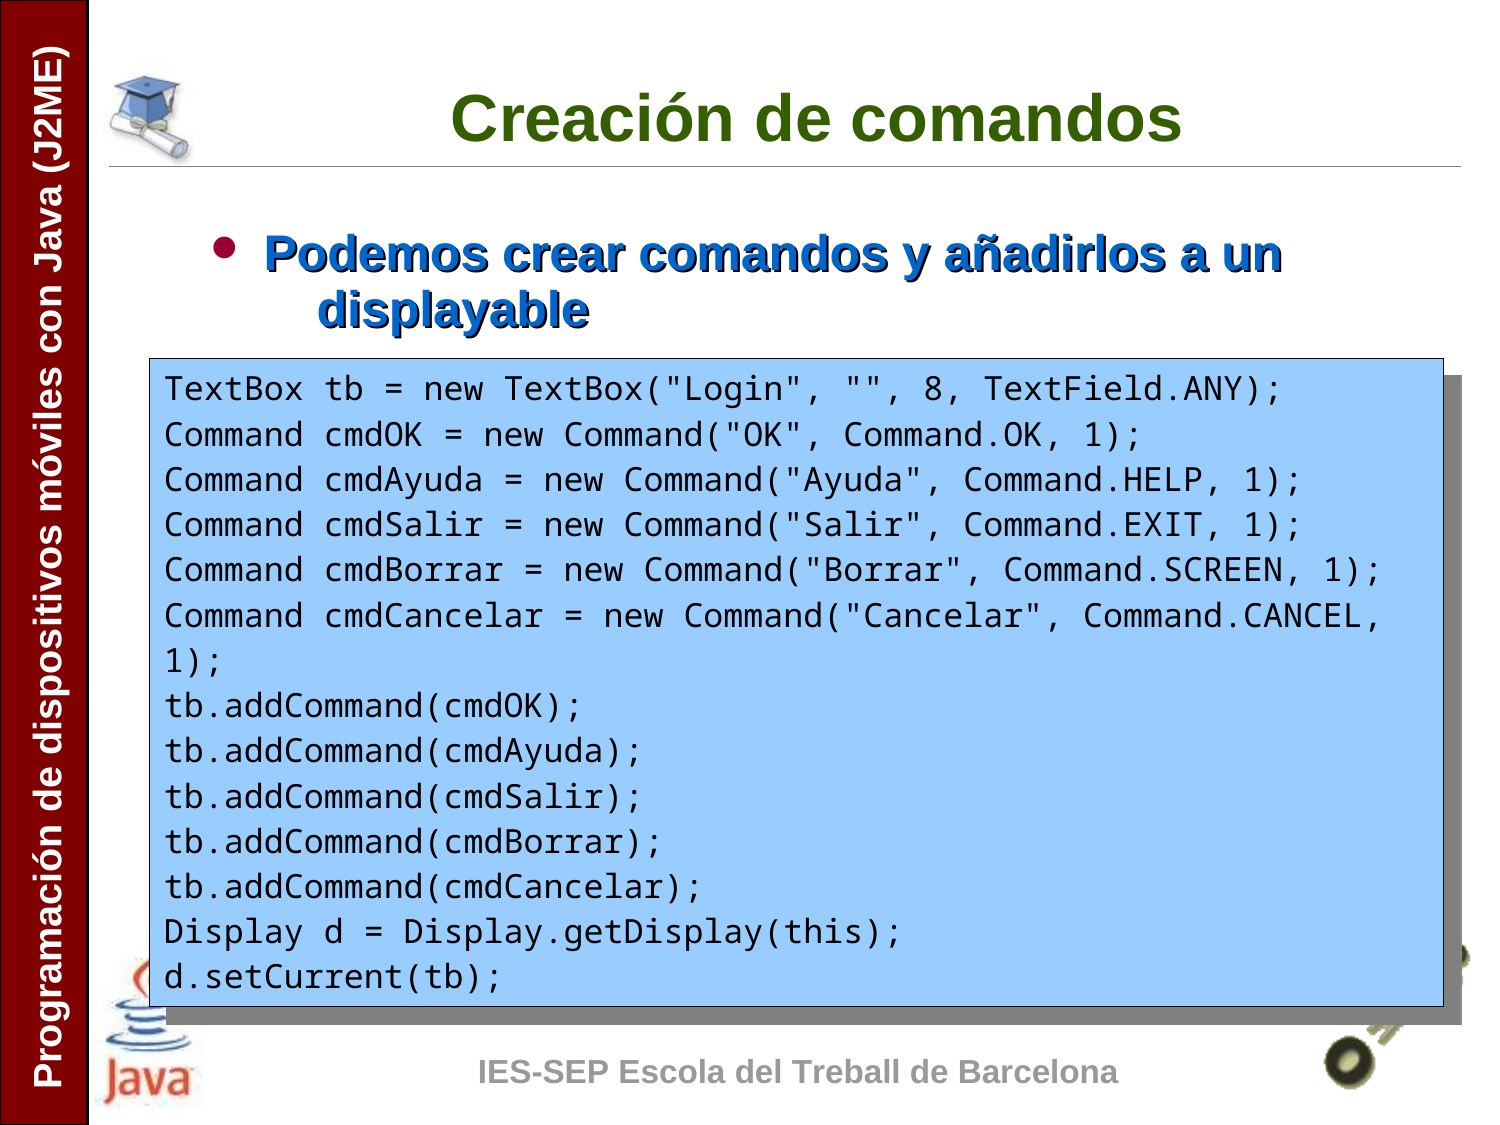

# Creación de comandos
Podemos crear comandos y añadirlos a un displayable
TextBox tb = new TextBox("Login", "", 8, TextField.ANY);
Command cmdOK = new Command("OK", Command.OK, 1);
Command cmdAyuda = new Command("Ayuda", Command.HELP, 1);
Command cmdSalir = new Command("Salir", Command.EXIT, 1);
Command cmdBorrar = new Command("Borrar", Command.SCREEN, 1);
Command cmdCancelar = new Command("Cancelar", Command.CANCEL, 1);
tb.addCommand(cmdOK);
tb.addCommand(cmdAyuda);
tb.addCommand(cmdSalir);
tb.addCommand(cmdBorrar);
tb.addCommand(cmdCancelar);
Display d = Display.getDisplay(this);
d.setCurrent(tb);